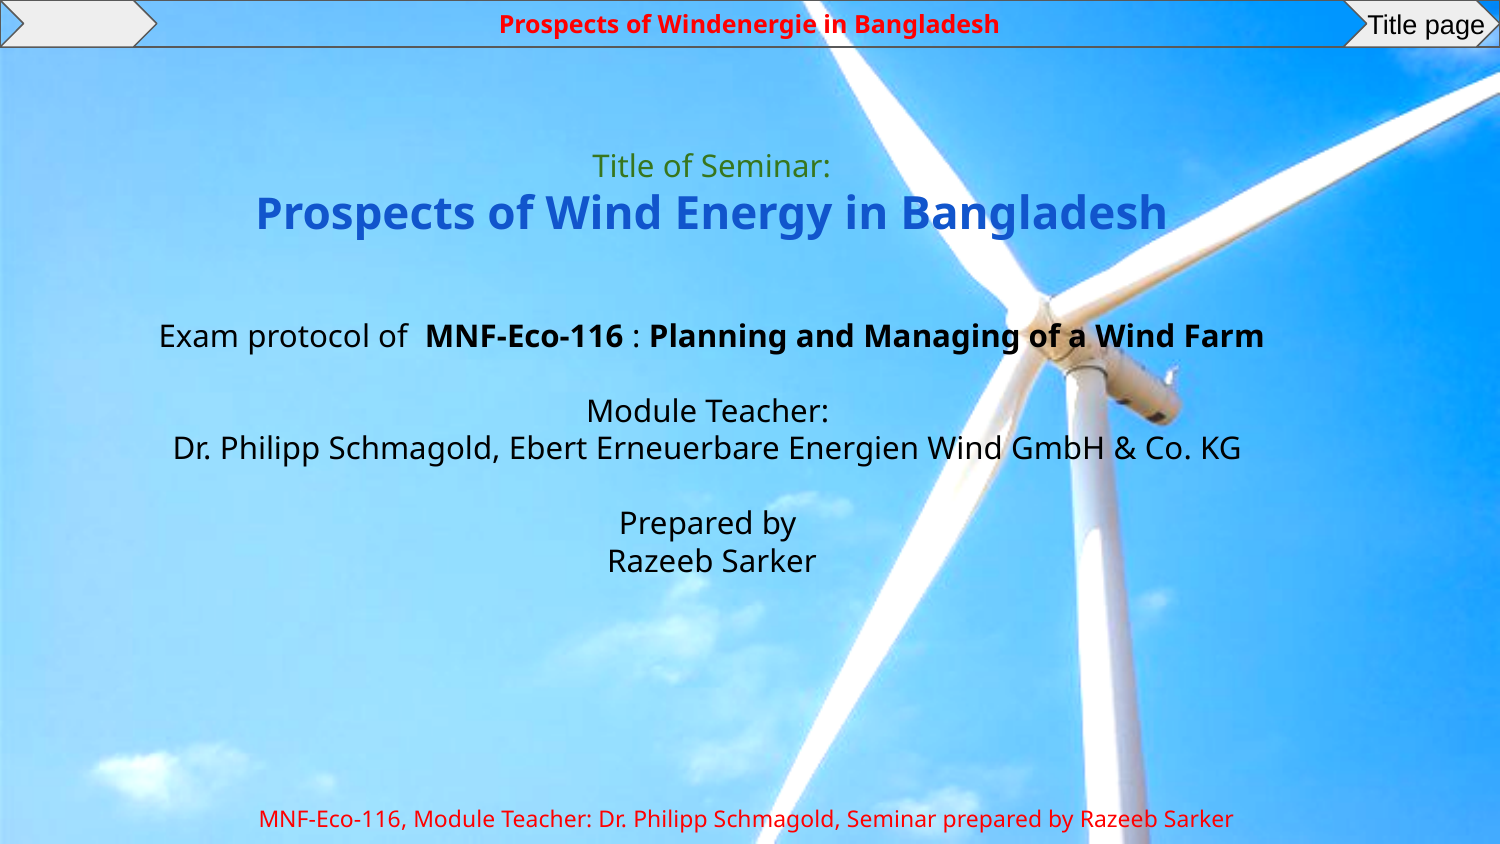

Prospects of Windenergie in Bangladesh
# Title page
Title of Seminar:
Prospects of Wind Energy in Bangladesh
Exam protocol of MNF-Eco-116 : Planning and Managing of a Wind Farm
Module Teacher:
Dr. Philipp Schmagold, Ebert Erneuerbare Energien Wind GmbH & Co. KG
Prepared by
Razeeb Sarker
MNF-Eco-116, Module Teacher: Dr. Philipp Schmagold, Seminar prepared by Razeeb Sarker